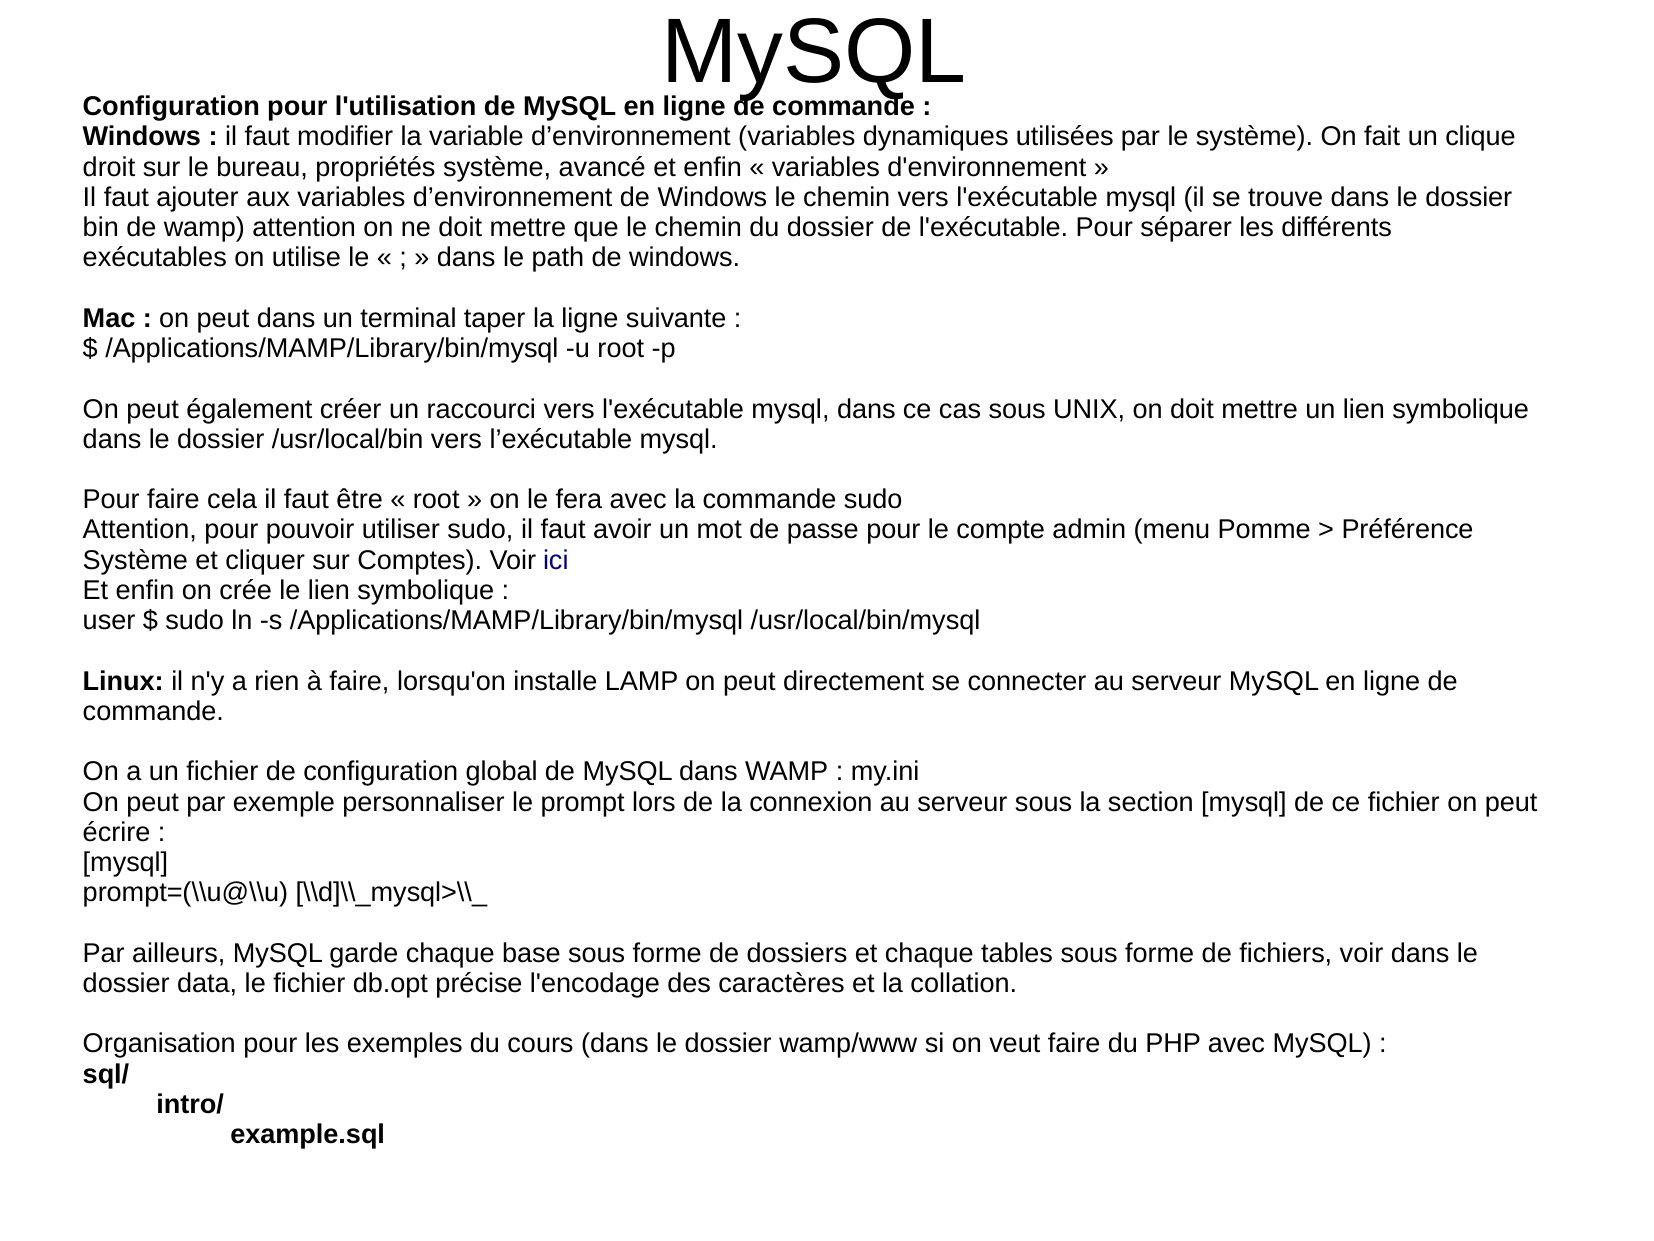

# MySQL
Configuration pour l'utilisation de MySQL en ligne de commande :
Windows : il faut modifier la variable d’environnement (variables dynamiques utilisées par le système). On fait un clique droit sur le bureau, propriétés système, avancé et enfin « variables d'environnement »
Il faut ajouter aux variables d’environnement de Windows le chemin vers l'exécutable mysql (il se trouve dans le dossier bin de wamp) attention on ne doit mettre que le chemin du dossier de l'exécutable. Pour séparer les différents exécutables on utilise le « ; » dans le path de windows.
Mac : on peut dans un terminal taper la ligne suivante :
$ /Applications/MAMP/Library/bin/mysql -u root -p
On peut également créer un raccourci vers l'exécutable mysql, dans ce cas sous UNIX, on doit mettre un lien symbolique dans le dossier /usr/local/bin vers l’exécutable mysql.
Pour faire cela il faut être « root » on le fera avec la commande sudo
Attention, pour pouvoir utiliser sudo, il faut avoir un mot de passe pour le compte admin (menu Pomme > Préférence Système et cliquer sur Comptes). Voir ici
Et enfin on crée le lien symbolique :
user $ sudo ln -s /Applications/MAMP/Library/bin/mysql /usr/local/bin/mysql
Linux: il n'y a rien à faire, lorsqu'on installe LAMP on peut directement se connecter au serveur MySQL en ligne de commande.
On a un fichier de configuration global de MySQL dans WAMP : my.ini
On peut par exemple personnaliser le prompt lors de la connexion au serveur sous la section [mysql] de ce fichier on peut écrire :
[mysql]
prompt=(\\u@\\u) [\\d]\\_mysql>\\_
Par ailleurs, MySQL garde chaque base sous forme de dossiers et chaque tables sous forme de fichiers, voir dans le dossier data, le fichier db.opt précise l'encodage des caractères et la collation.
Organisation pour les exemples du cours (dans le dossier wamp/www si on veut faire du PHP avec MySQL) :
sql/
	intro/
		example.sql